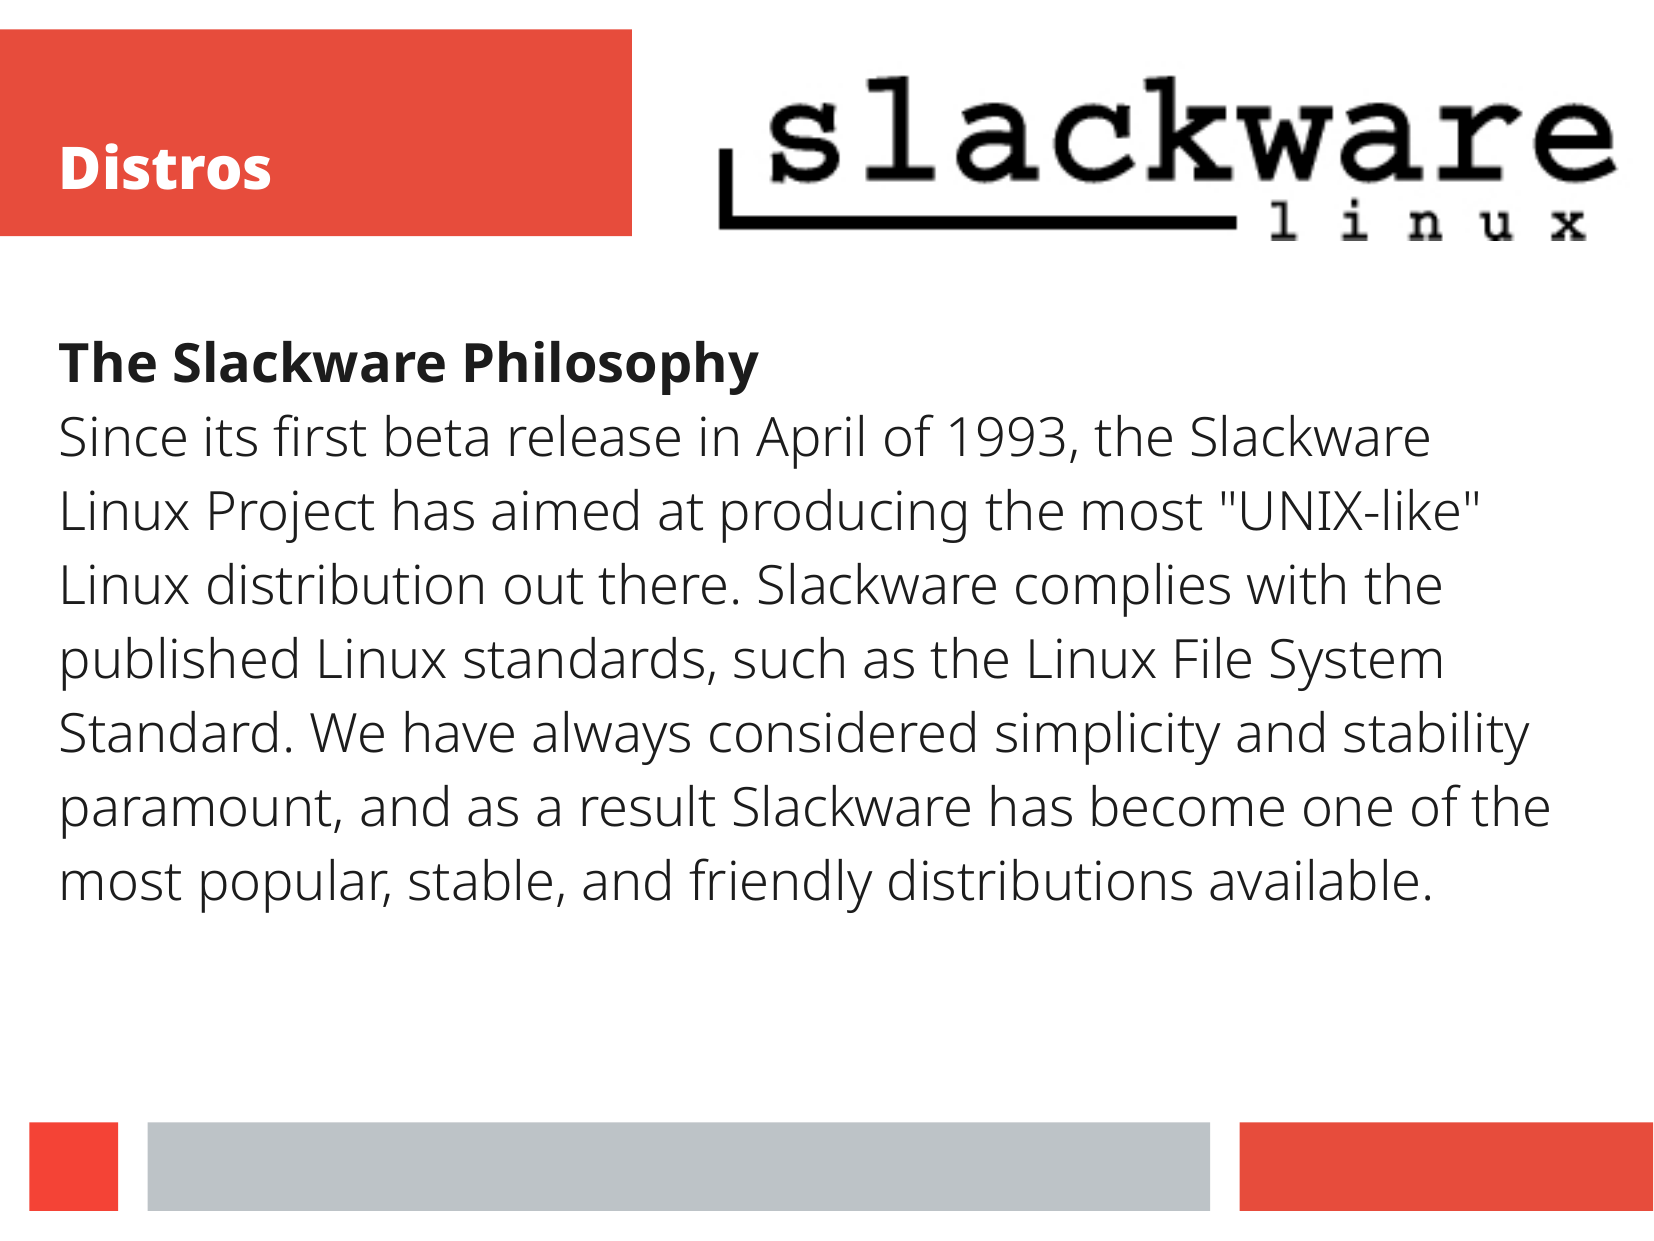

# Distros
The Slackware Philosophy
Since its first beta release in April of 1993, the Slackware Linux Project has aimed at producing the most "UNIX-like" Linux distribution out there. Slackware complies with the published Linux standards, such as the Linux File System Standard. We have always considered simplicity and stability paramount, and as a result Slackware has become one of the most popular, stable, and friendly distributions available.